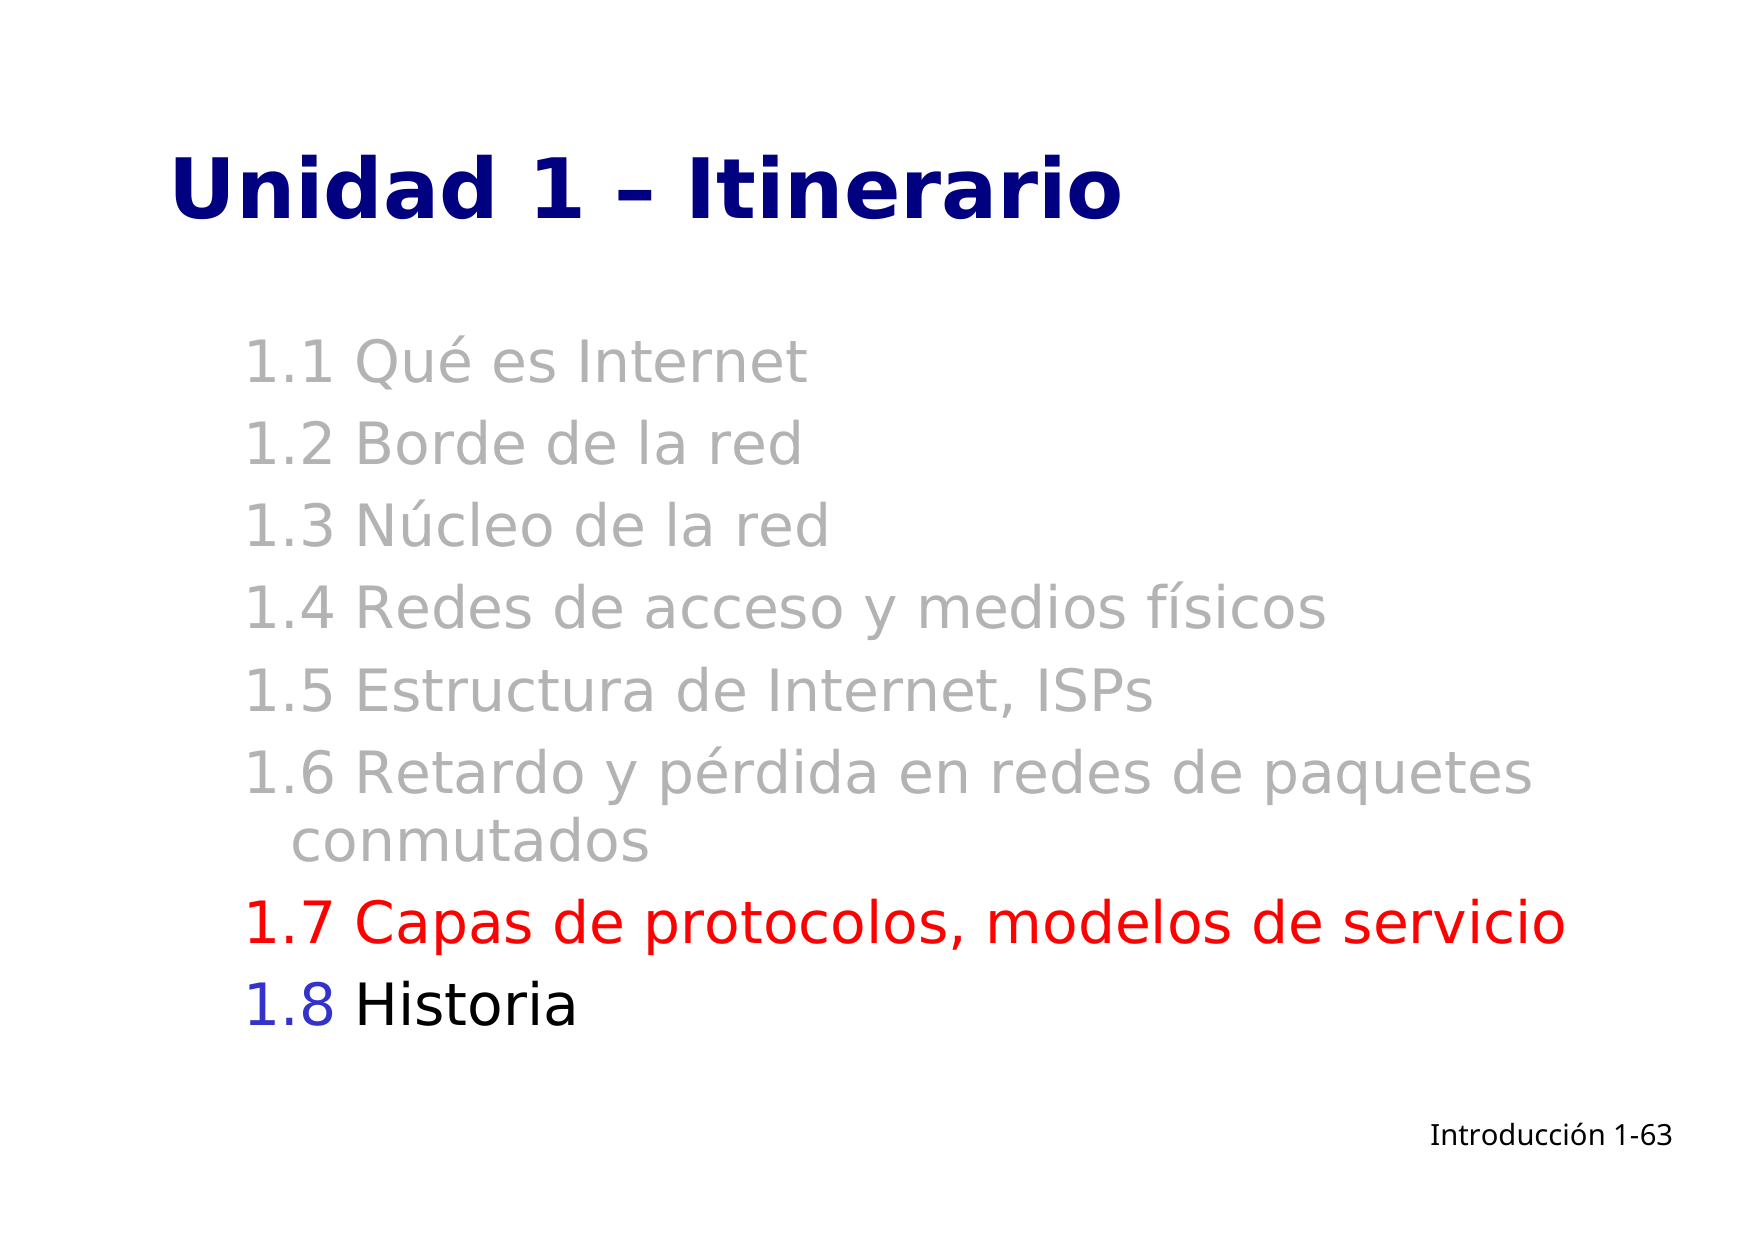

# Unidad 1 – Itinerario
1.1 Qué es Internet
1.2 Borde de la red
1.3 Núcleo de la red
1.4 Redes de acceso y medios físicos
1.5 Estructura de Internet, ISPs
1.6 Retardo y pérdida en redes de paquetes conmutados
1.7 Capas de protocolos, modelos de servicio
1.8 Historia